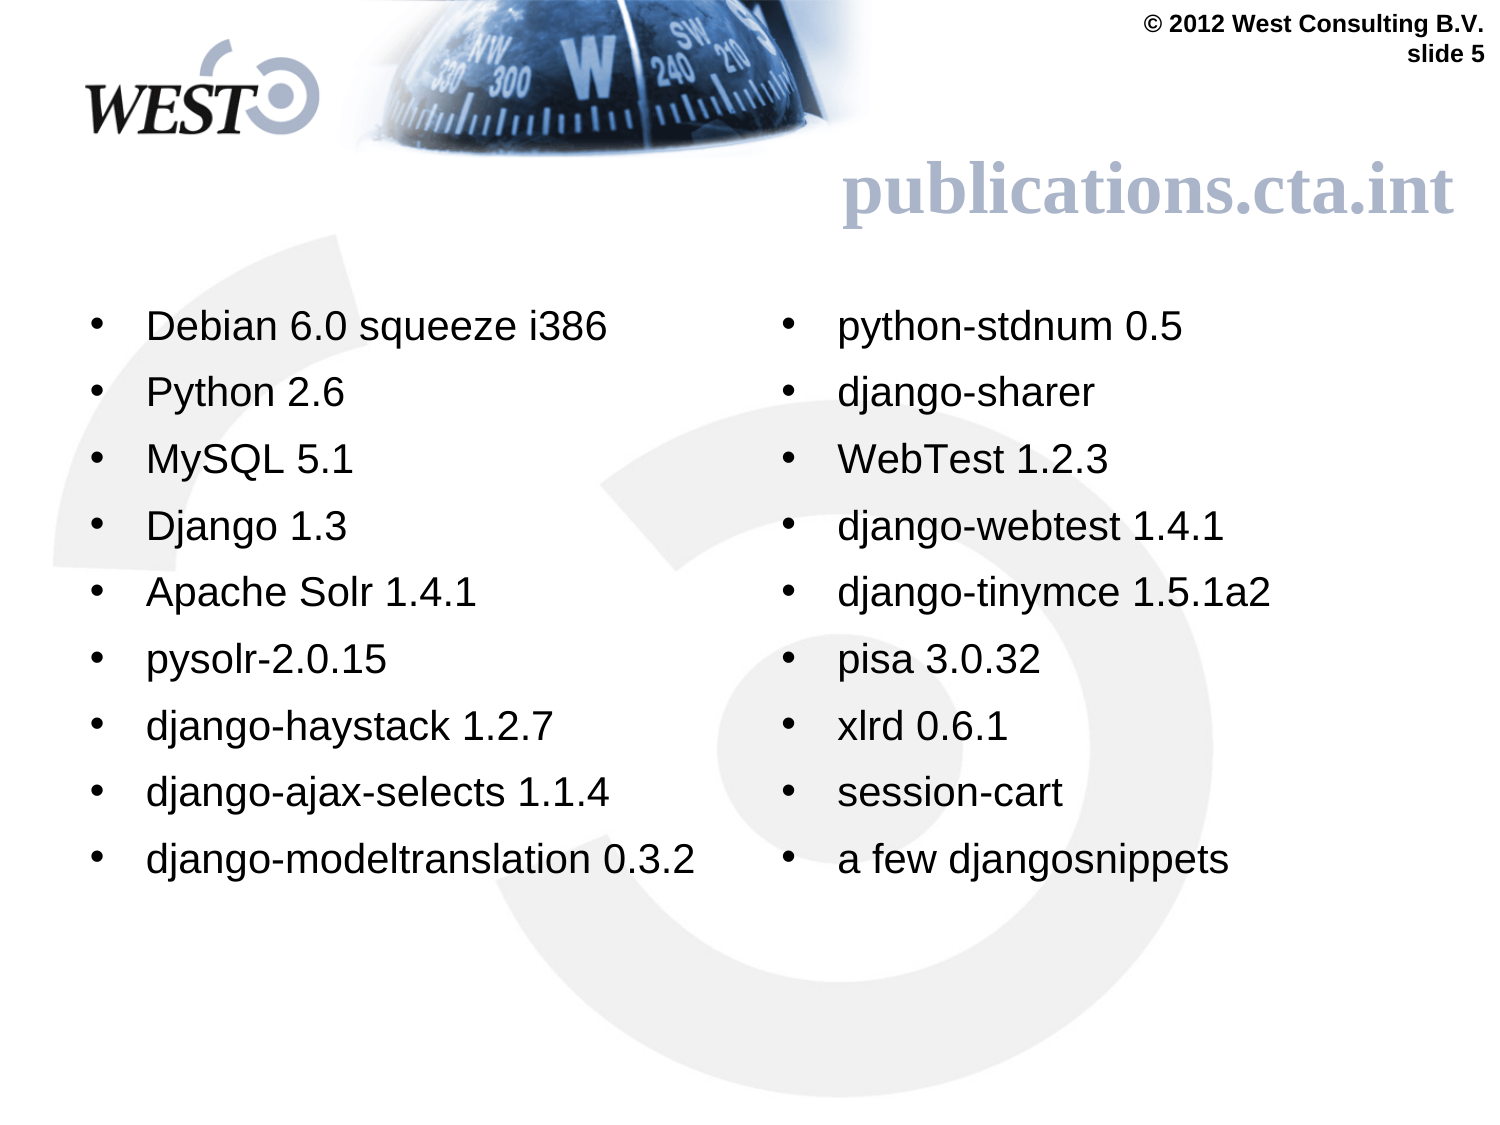

# publications.cta.int
Debian 6.0 squeeze i386
Python 2.6
MySQL 5.1
Django 1.3
Apache Solr 1.4.1
pysolr-2.0.15
django-haystack 1.2.7
django-ajax-selects 1.1.4
django-modeltranslation 0.3.2
python-stdnum 0.5
django-sharer
WebTest 1.2.3
django-webtest 1.4.1
django-tinymce 1.5.1a2
pisa 3.0.32
xlrd 0.6.1
session-cart
a few djangosnippets